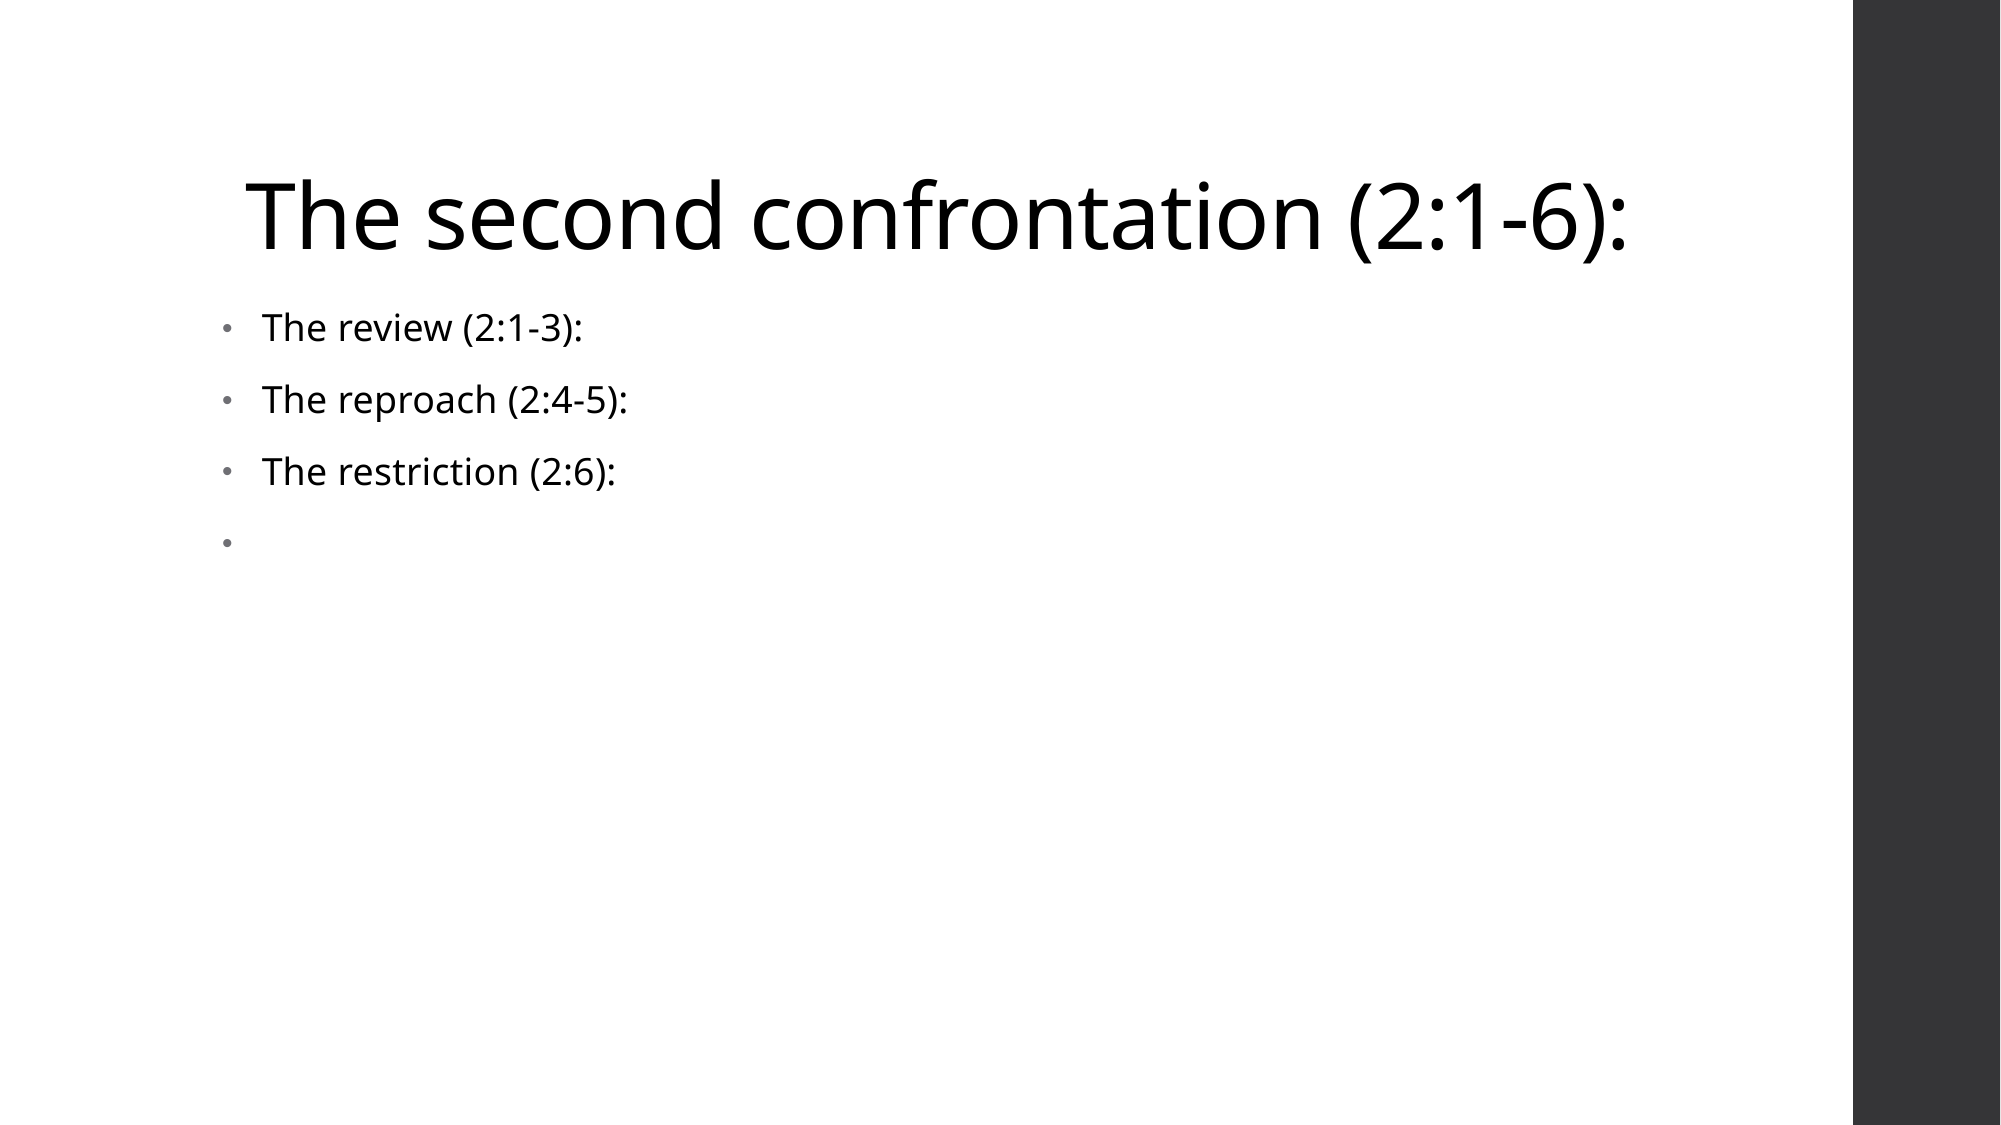

# The second confrontation (2:1-6):
 The review (2:1-3):
 The reproach (2:4-5):
 The restriction (2:6):